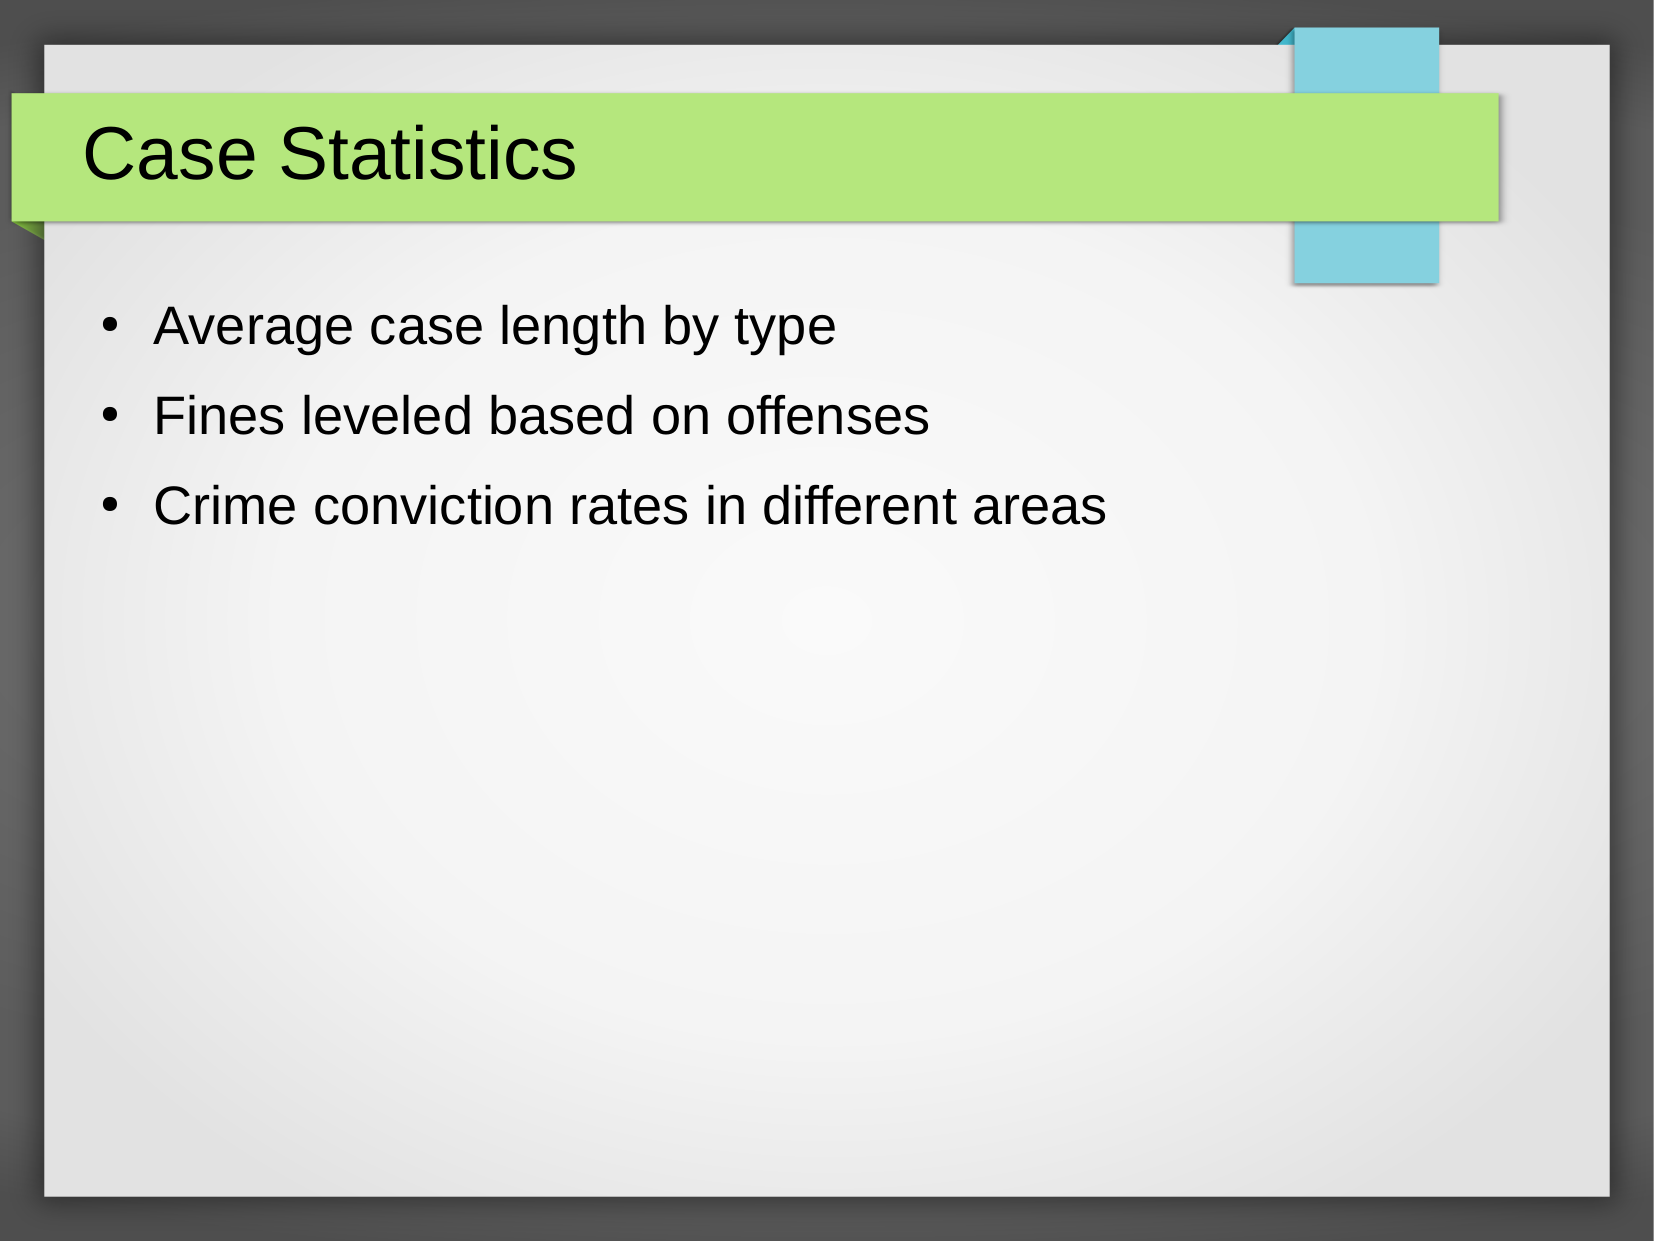

# Case Statistics
Average case length by type
Fines leveled based on offenses
Crime conviction rates in different areas